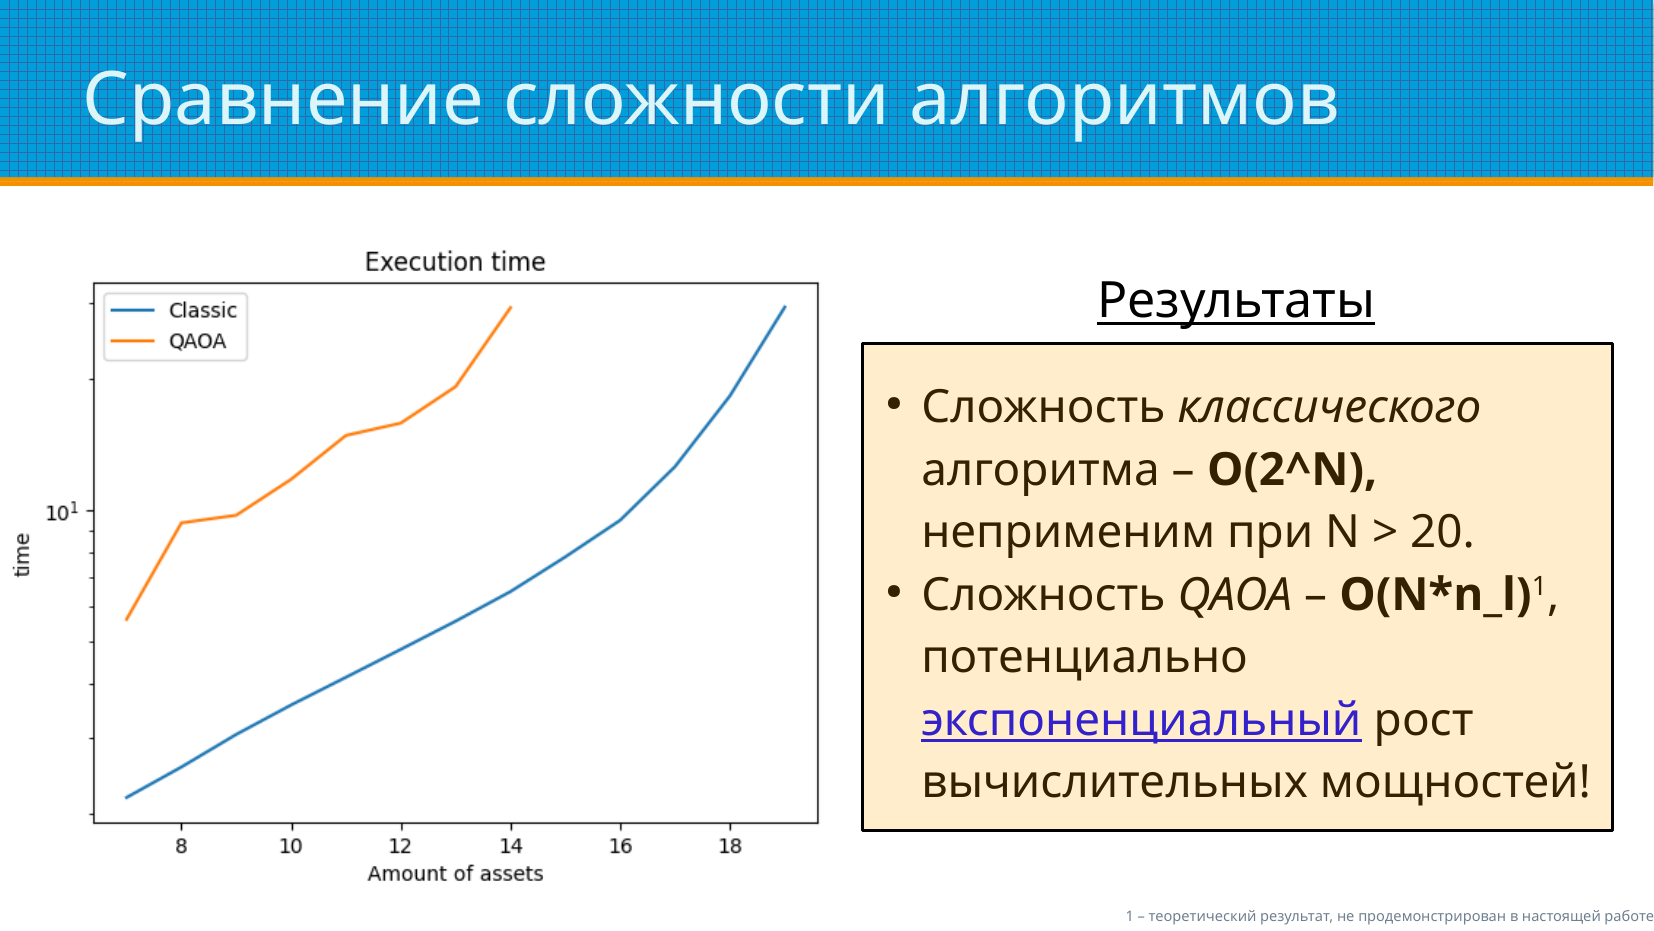

# Сравнение сложности алгоритмов
Результаты
Сложность классического алгоритма – O(2^N), неприменим при N > 20.
Сложность QAOA – O(N*n_l)1, потенциально экспоненциальный рост вычислительных мощностей!
1 – теоретический результат, не продемонстрирован в настоящей работе